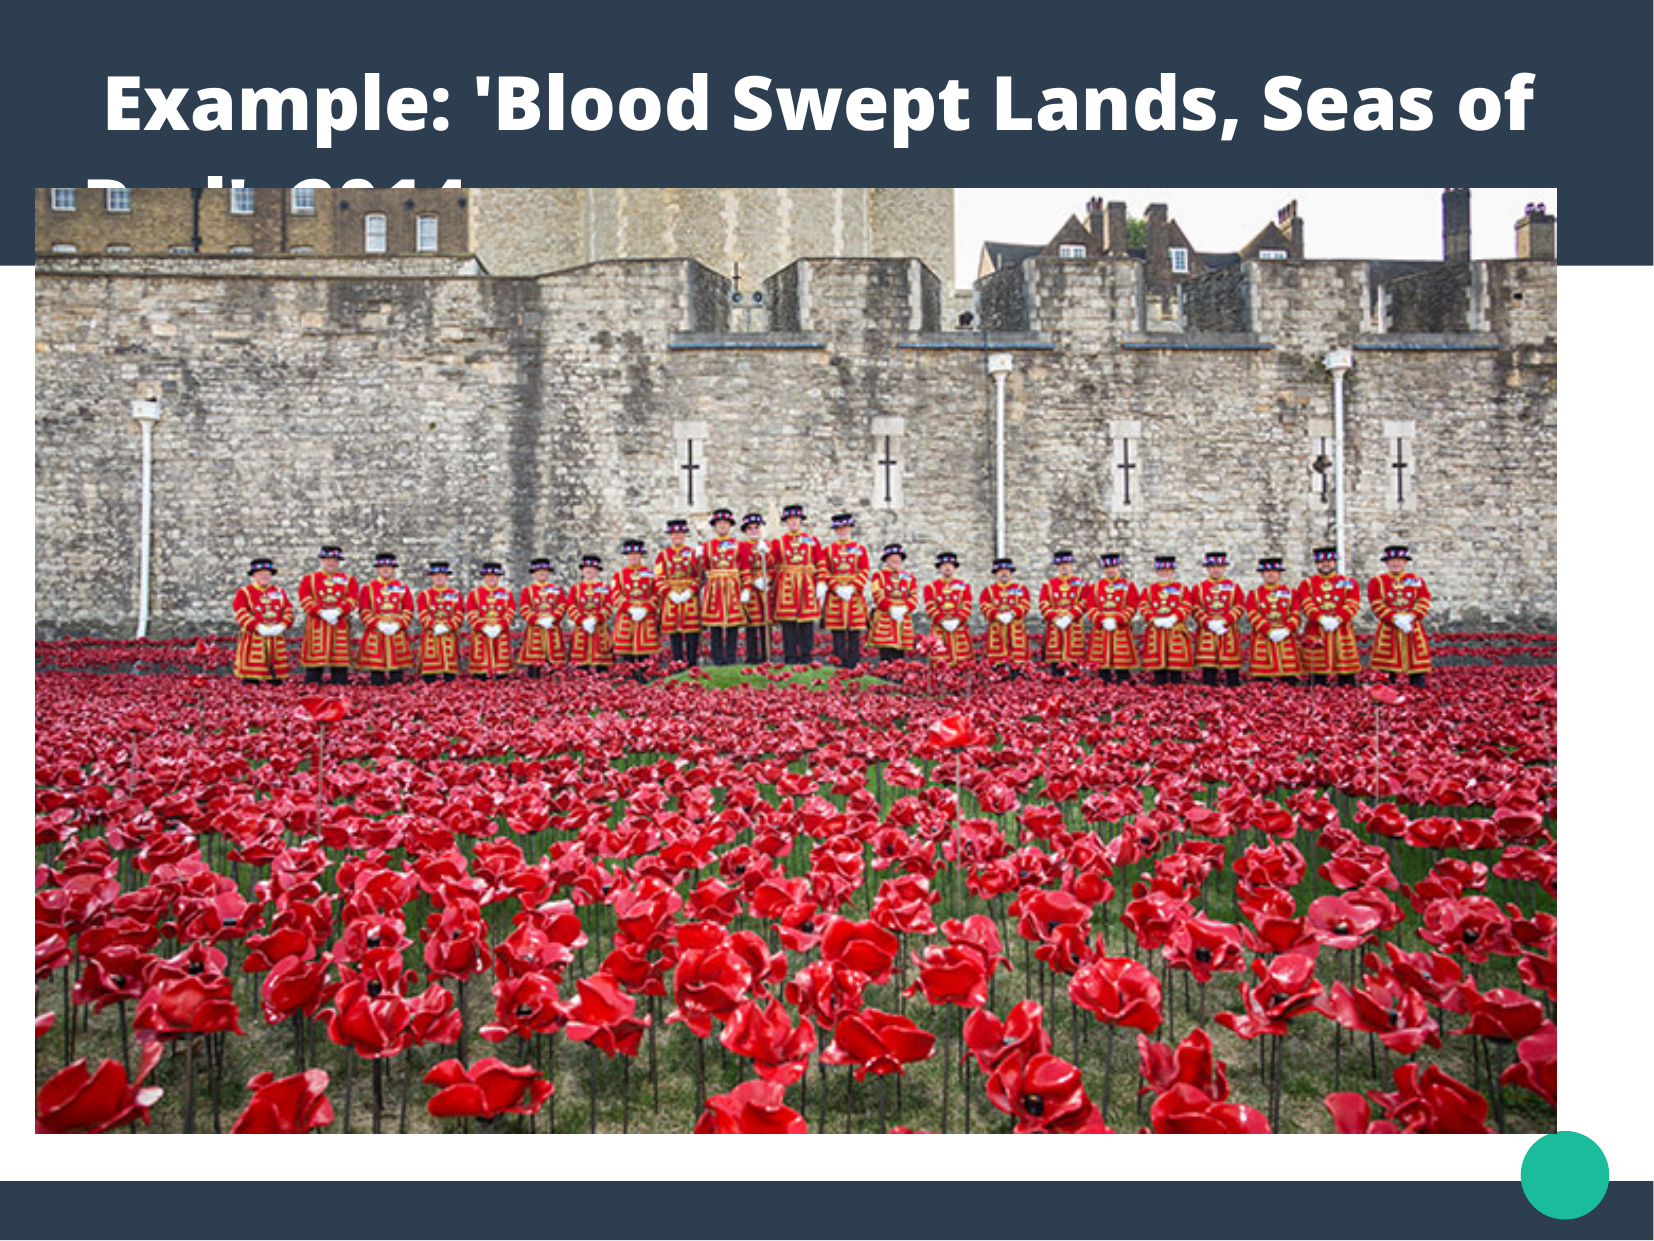

# Example: 'Blood Swept Lands, Seas of Red', 2014